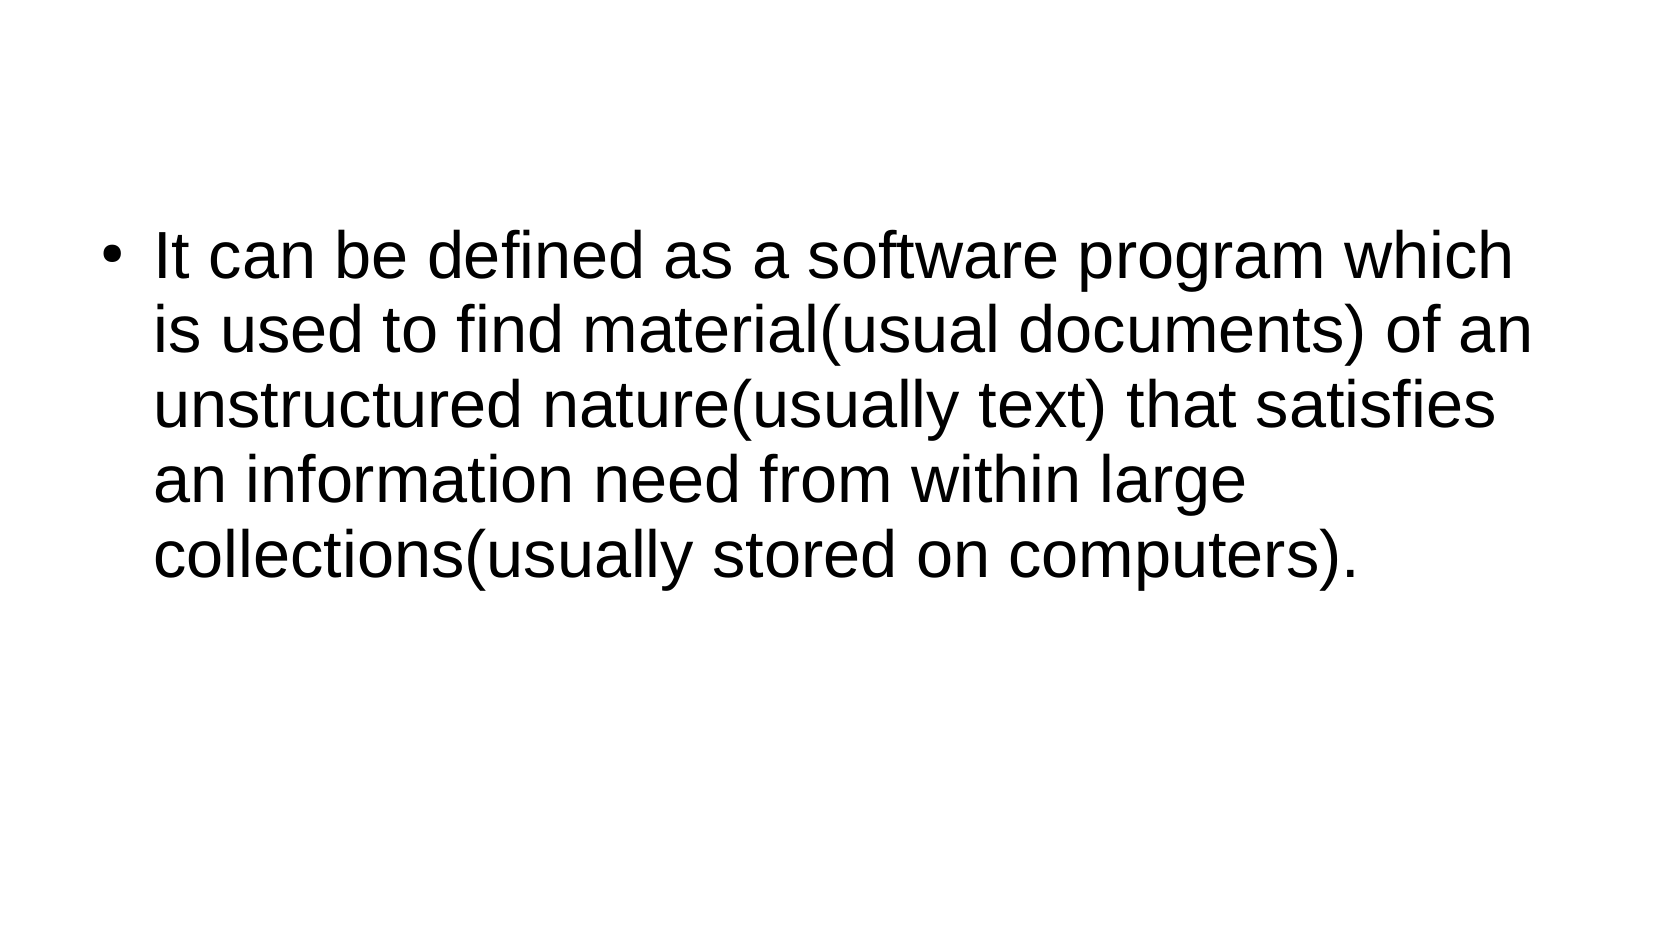

# It can be defined as a software program which is used to find material(usual documents) of an unstructured nature(usually text) that satisfies an information need from within large collections(usually stored on computers).